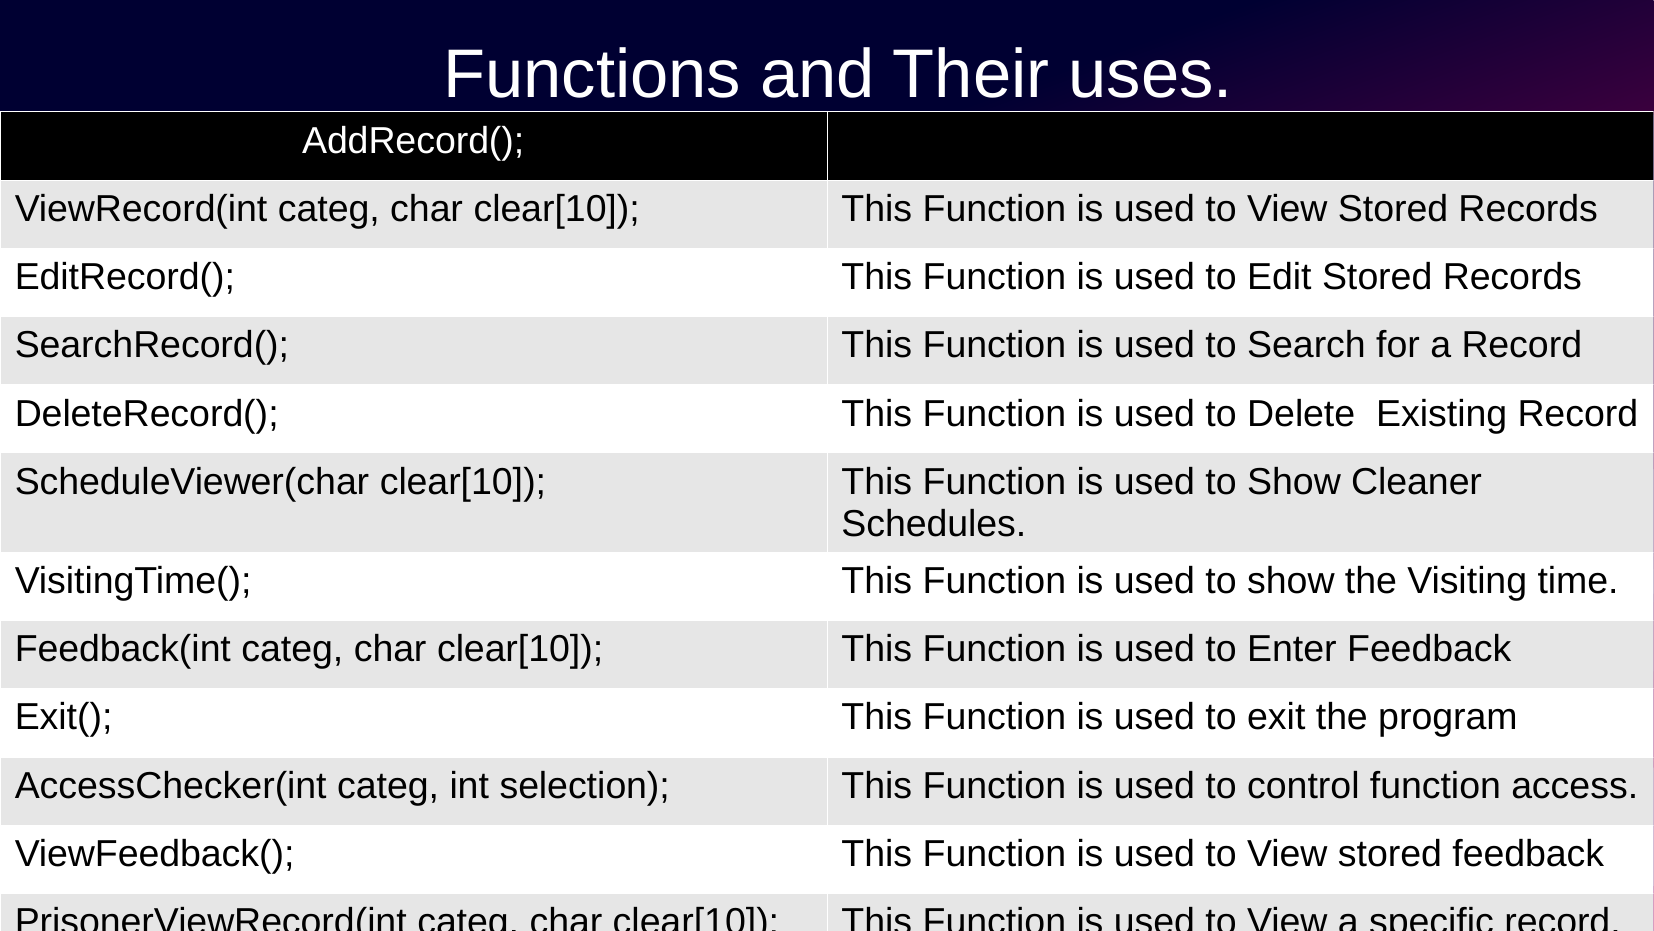

# Functions and Their uses.
| AddRecord(); | |
| --- | --- |
| ViewRecord(int categ, char clear[10]); | This Function is used to View Stored Records |
| EditRecord(); | This Function is used to Edit Stored Records |
| SearchRecord(); | This Function is used to Search for a Record |
| DeleteRecord(); | This Function is used to Delete Existing Record |
| ScheduleViewer(char clear[10]); | This Function is used to Show Cleaner Schedules. |
| VisitingTime(); | This Function is used to show the Visiting time. |
| Feedback(int categ, char clear[10]); | This Function is used to Enter Feedback |
| Exit(); | This Function is used to exit the program |
| AccessChecker(int categ, int selection); | This Function is used to control function access. |
| ViewFeedback(); | This Function is used to View stored feedback |
| PrisonerViewRecord(int categ, char clear[10]); | This Function is used to View a specific record. |